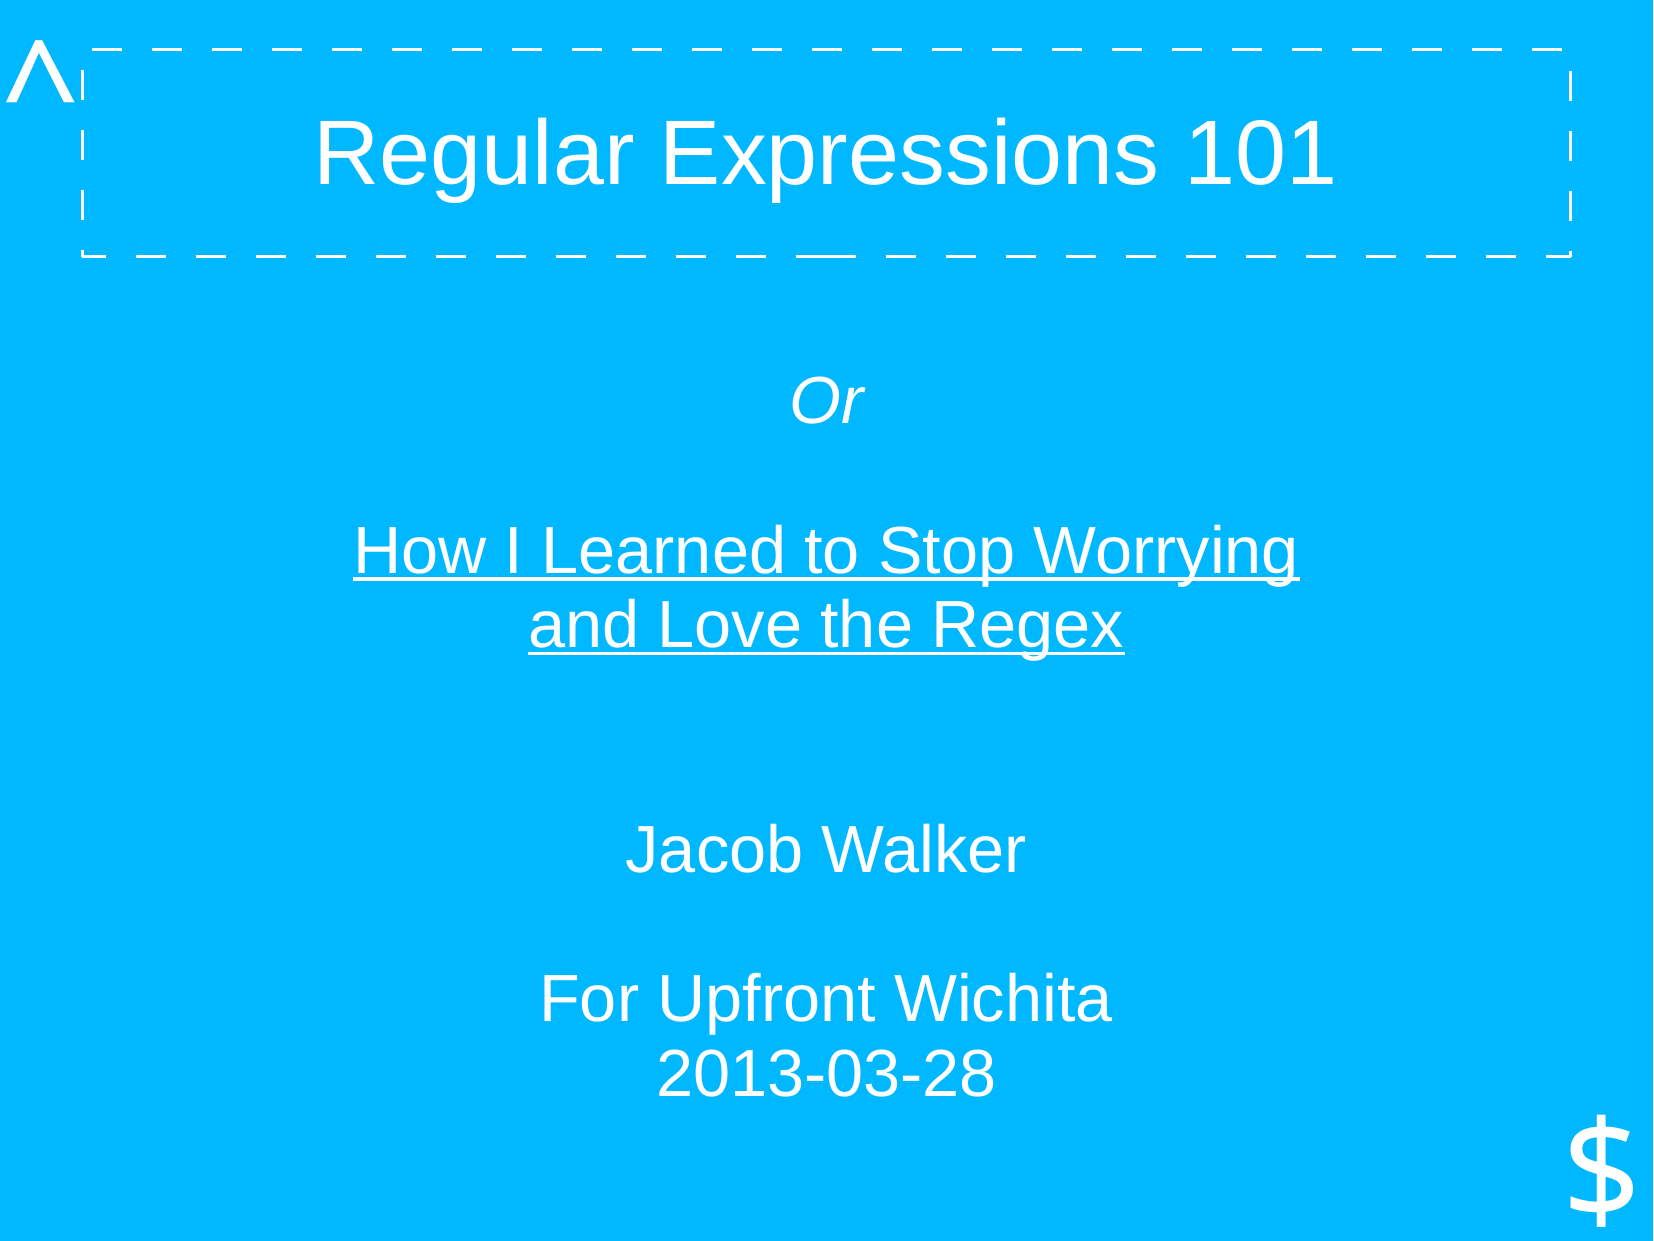

# Regular Expressions 101
Or
How I Learned to Stop Worrying
and Love the Regex
Jacob Walker
For Upfront Wichita
2013-03-28